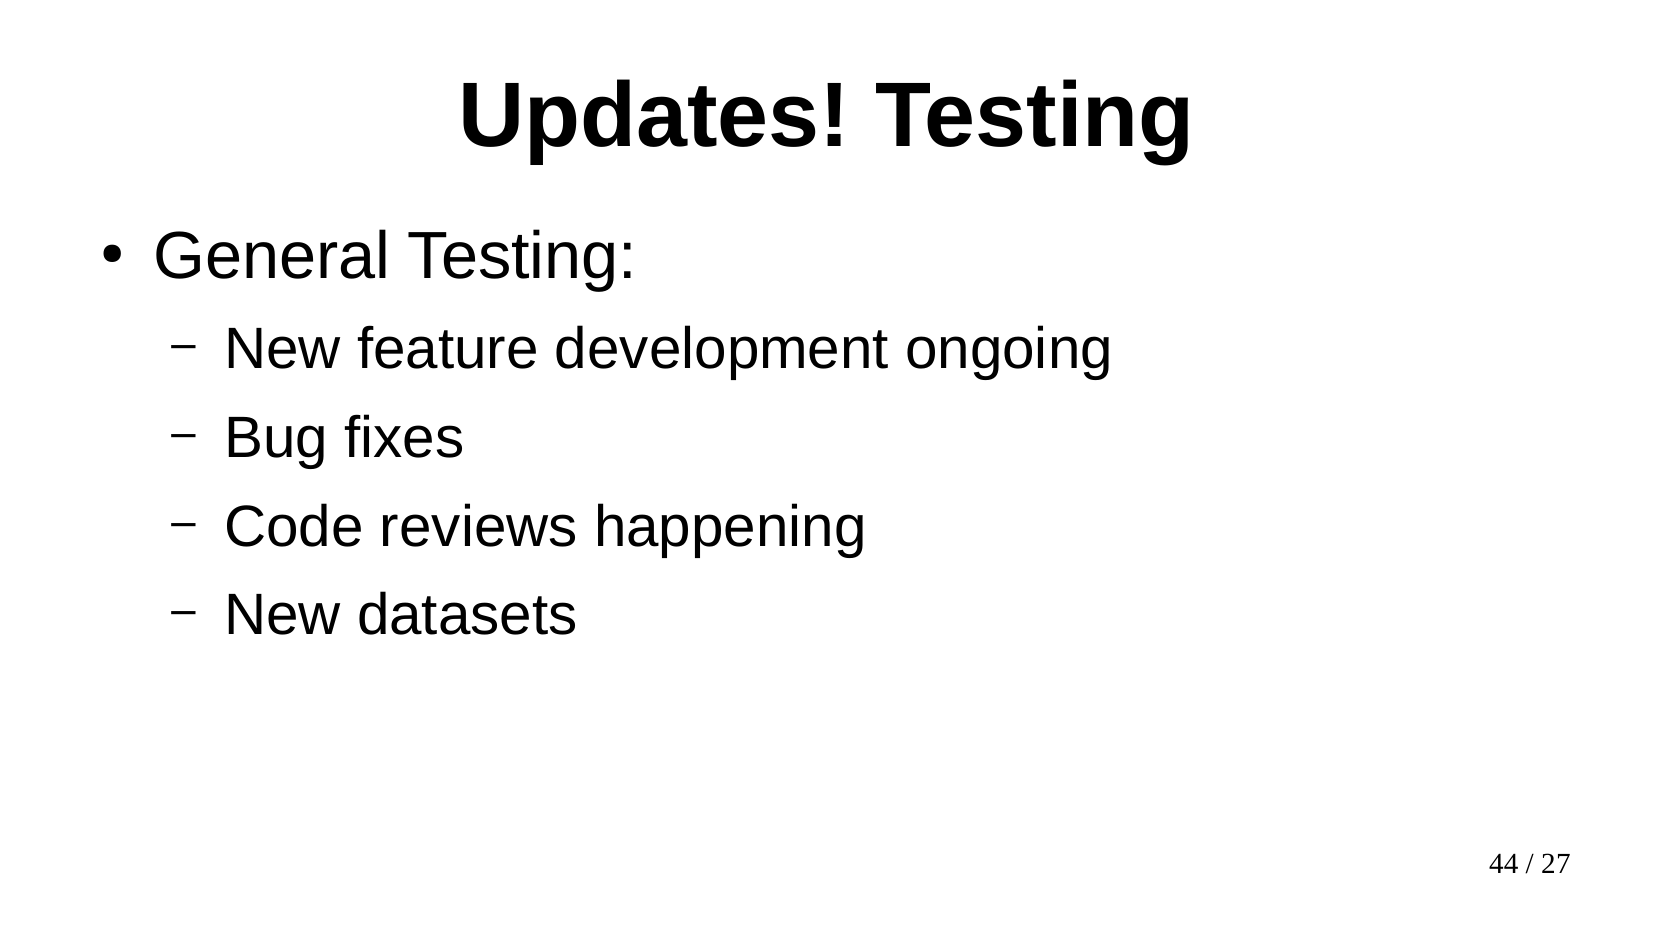

# Updates! Testing
General Testing:
New feature development ongoing
Bug fixes
Code reviews happening
New datasets
44